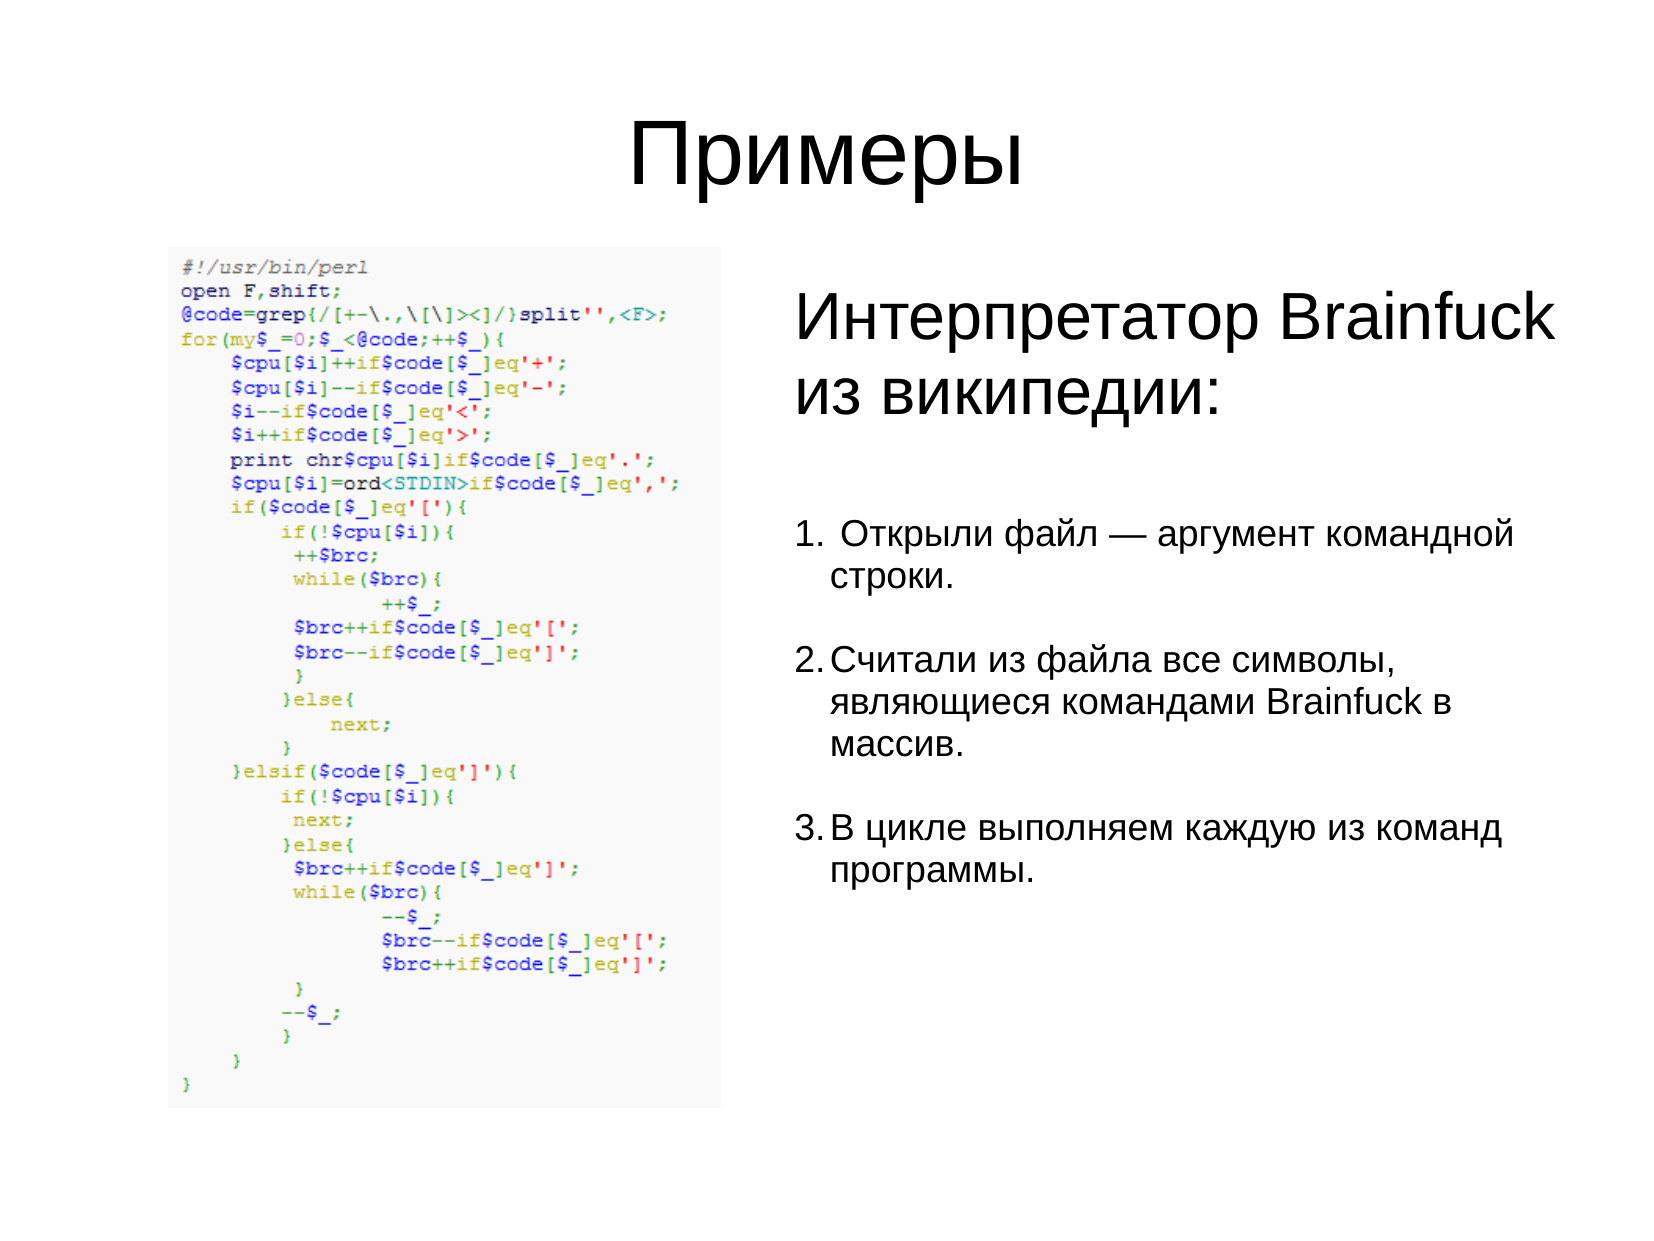

# Примеры
Интерпретатор Brainfuck из википедии:
 Открыли файл — аргумент командной строки.
Считали из файла все символы, являющиеся командами Brainfuck в массив.
В цикле выполняем каждую из команд программы.